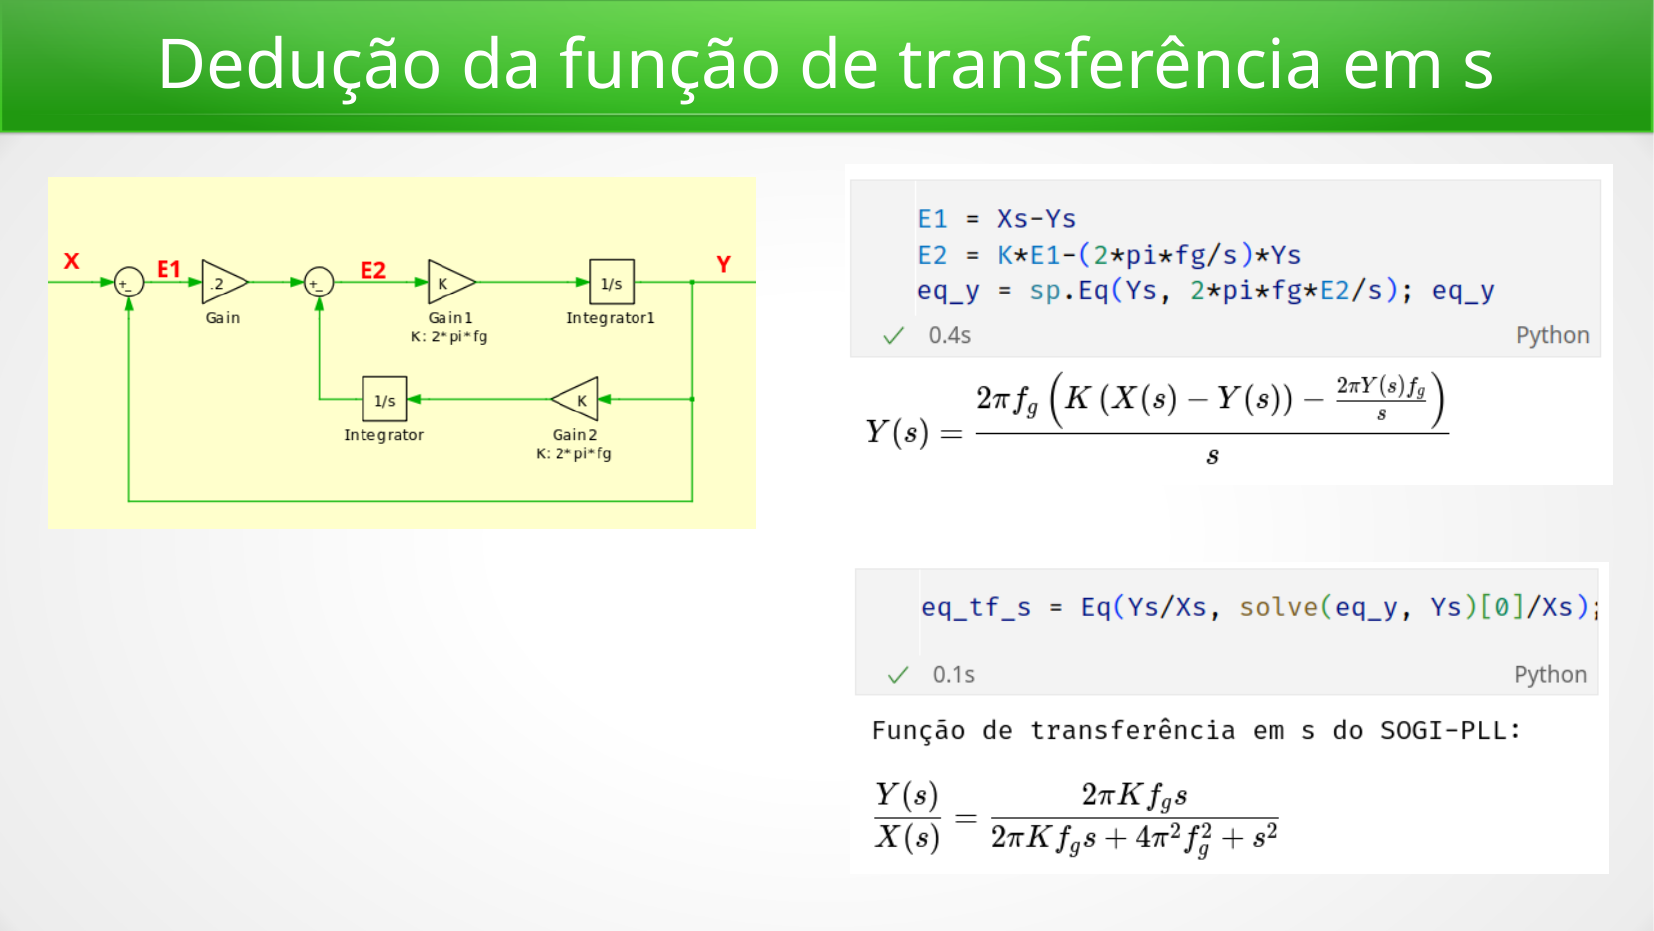

# Dedução da função de transferência em s